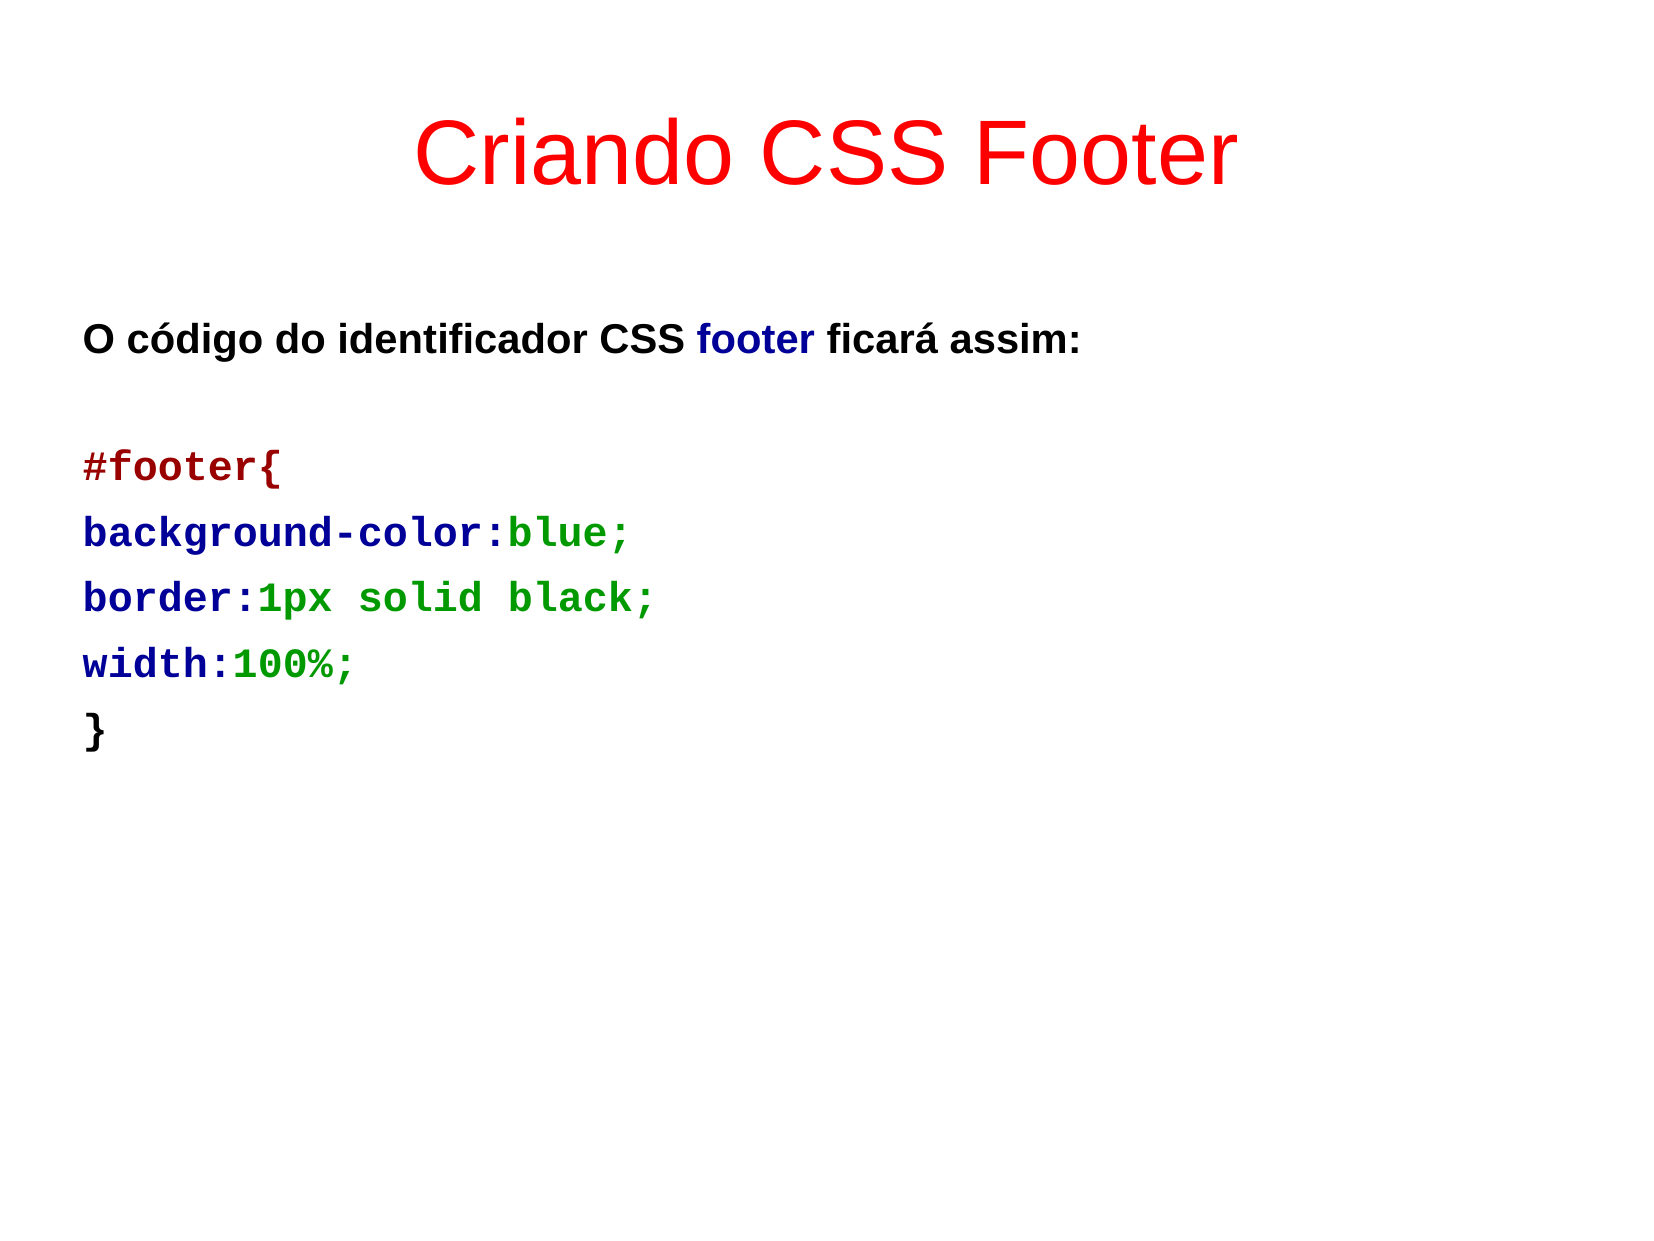

# Criando CSS Footer
O código do identificador CSS footer ficará assim:
#footer{
background-color:blue;
border:1px solid black;
width:100%;
}